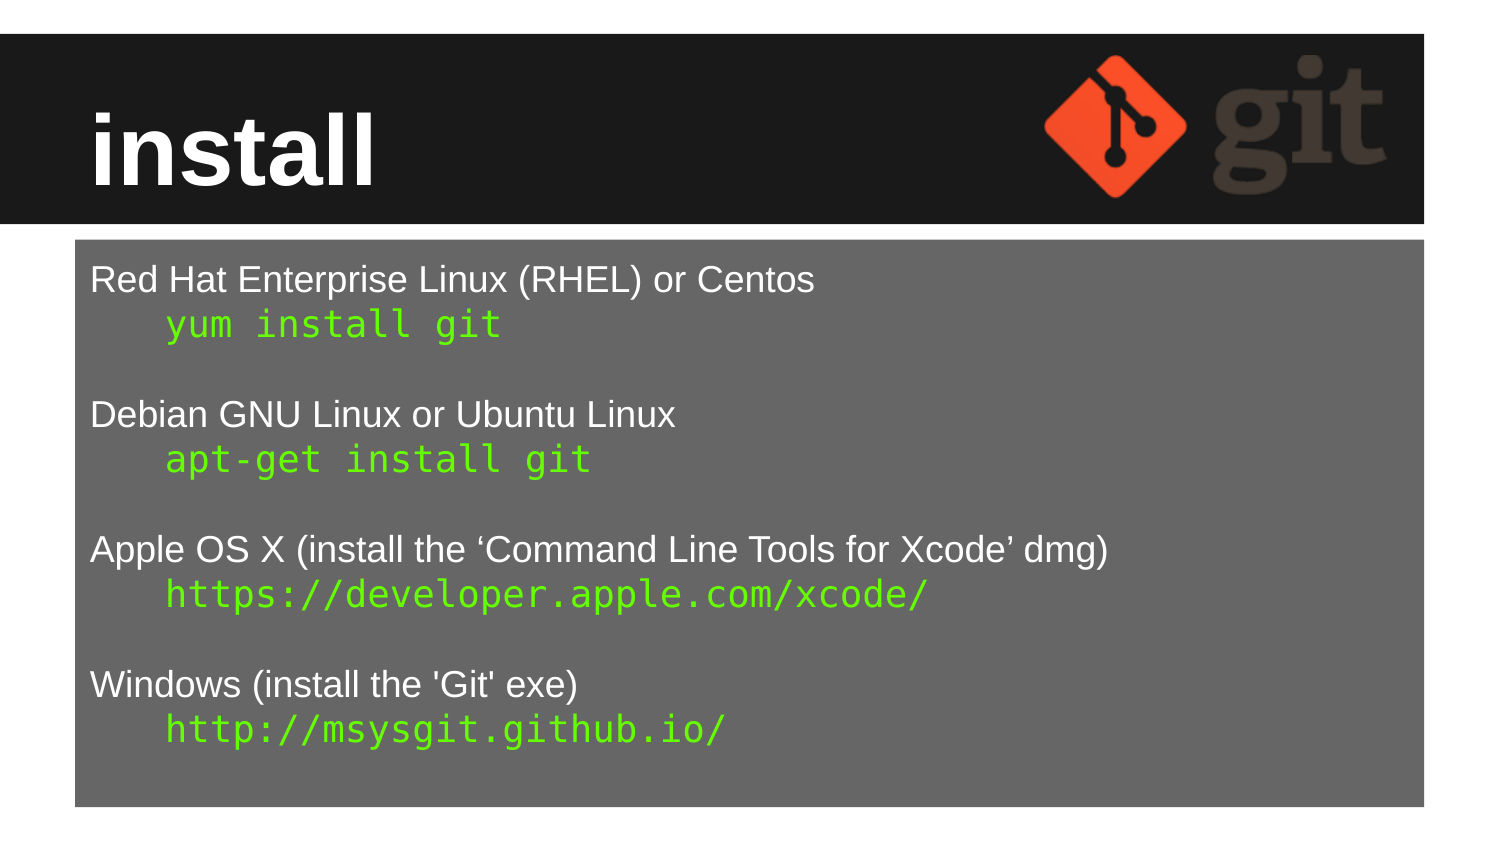

install
Red Hat Enterprise Linux (RHEL) or Centos
 	yum install git
Debian GNU Linux or Ubuntu Linux
	apt-get install git
Apple OS X (install the ‘Command Line Tools for Xcode’ dmg)
	https://developer.apple.com/xcode/
Windows (install the 'Git' exe)
	http://msysgit.github.io/